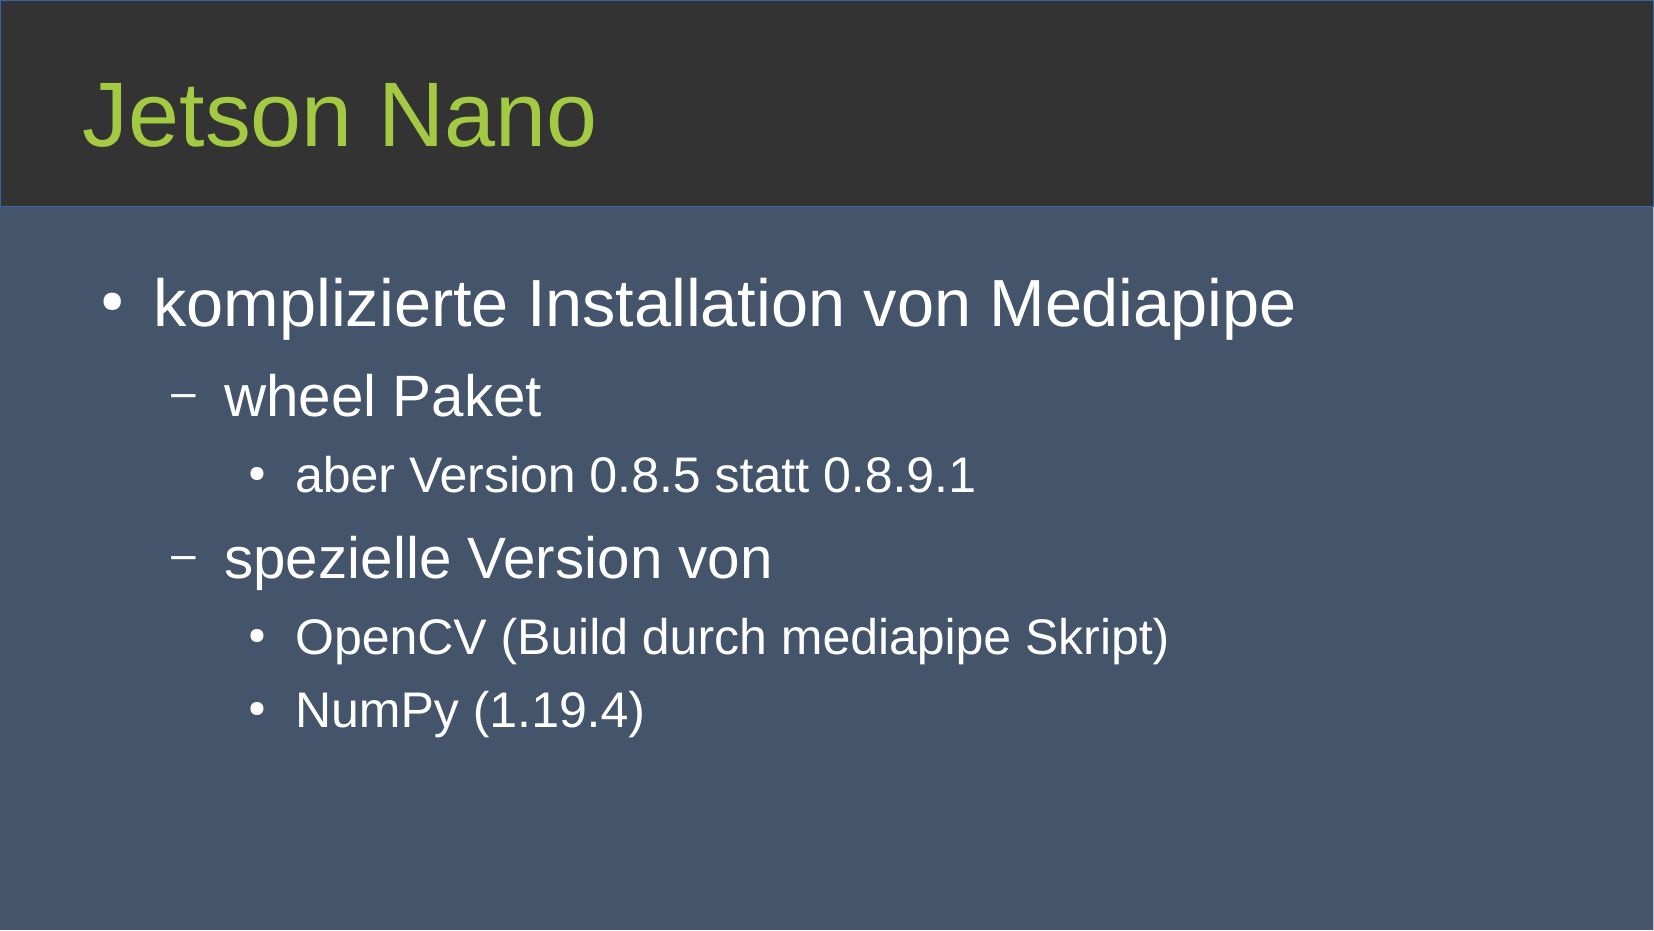

# Jetson Nano
komplizierte Installation von Mediapipe
wheel Paket
aber Version 0.8.5 statt 0.8.9.1
spezielle Version von
OpenCV (Build durch mediapipe Skript)
NumPy (1.19.4)